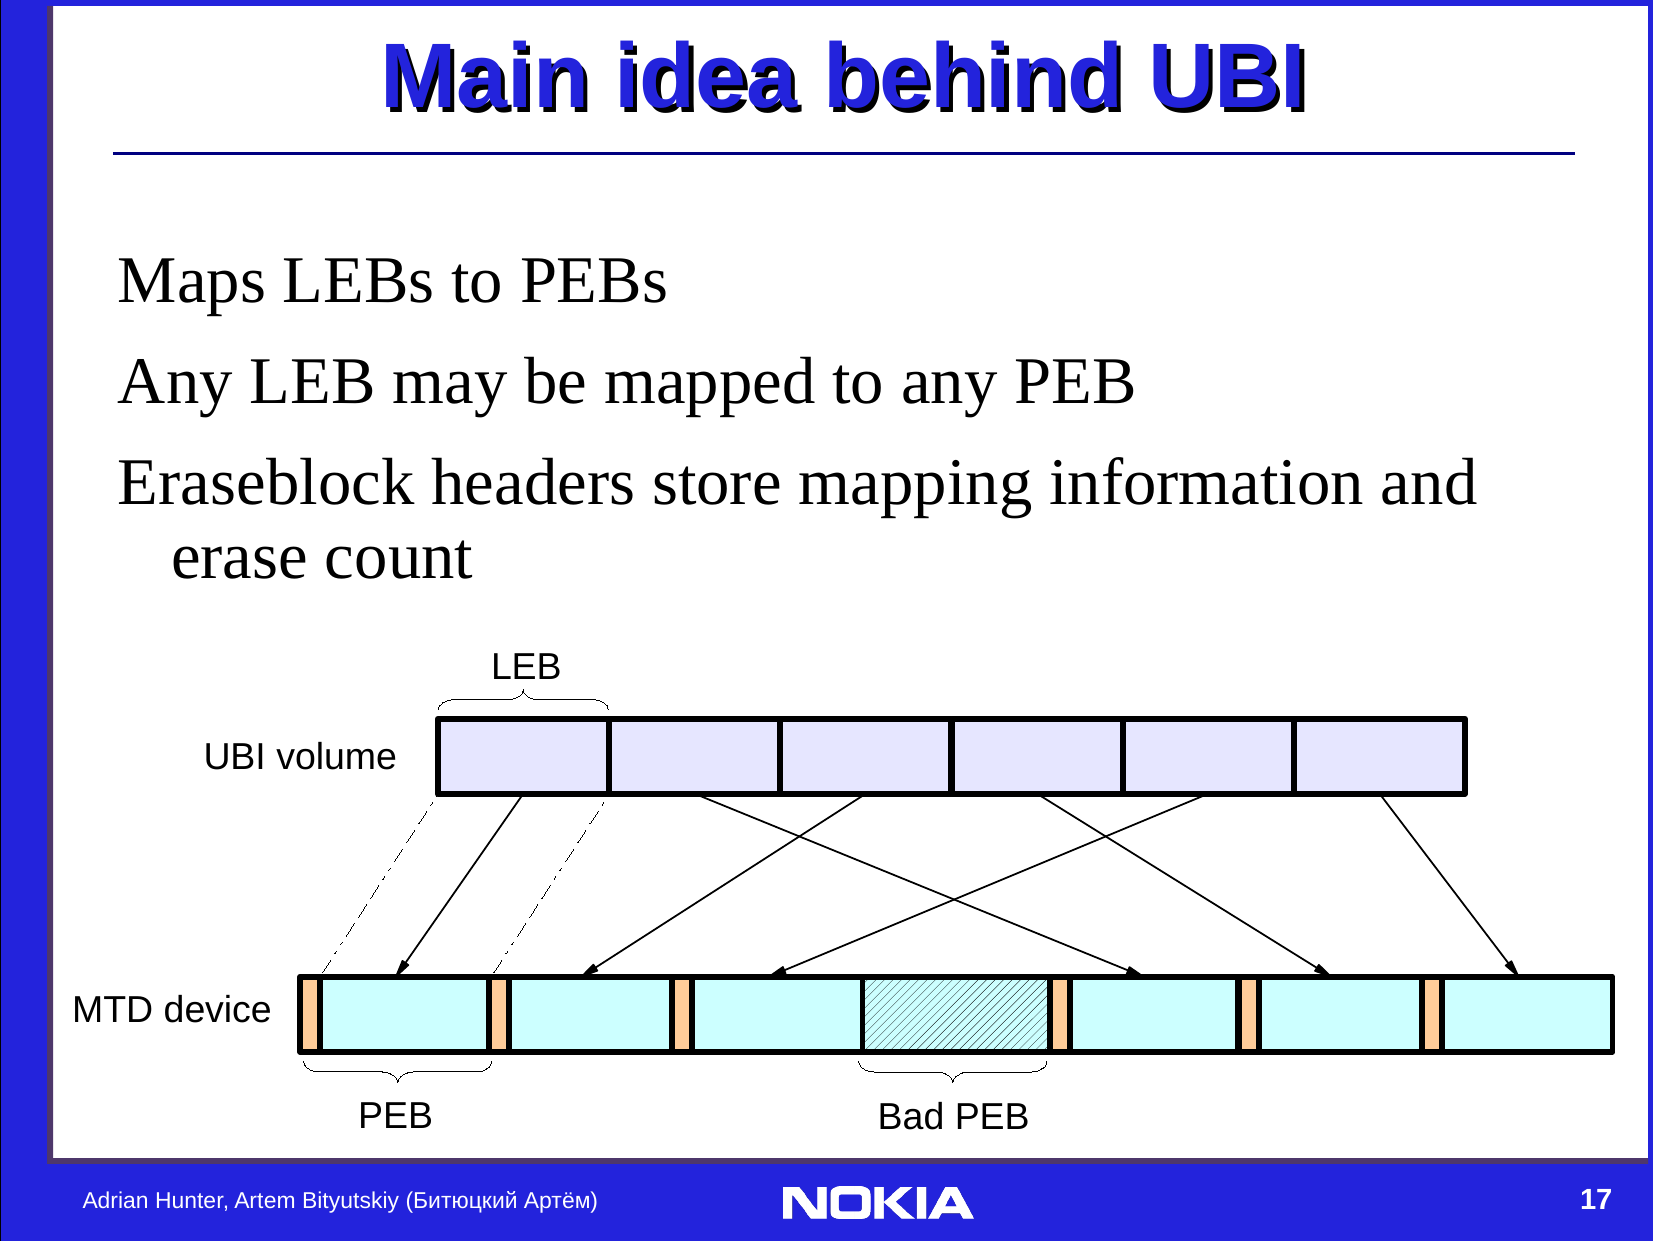

# Main idea behind UBI
Maps LEBs to PEBs
Any LEB may be mapped to any PEB
Eraseblock headers store mapping information and erase count
LEB
UBI volume
MTD device
PEB
Bad PEB
17